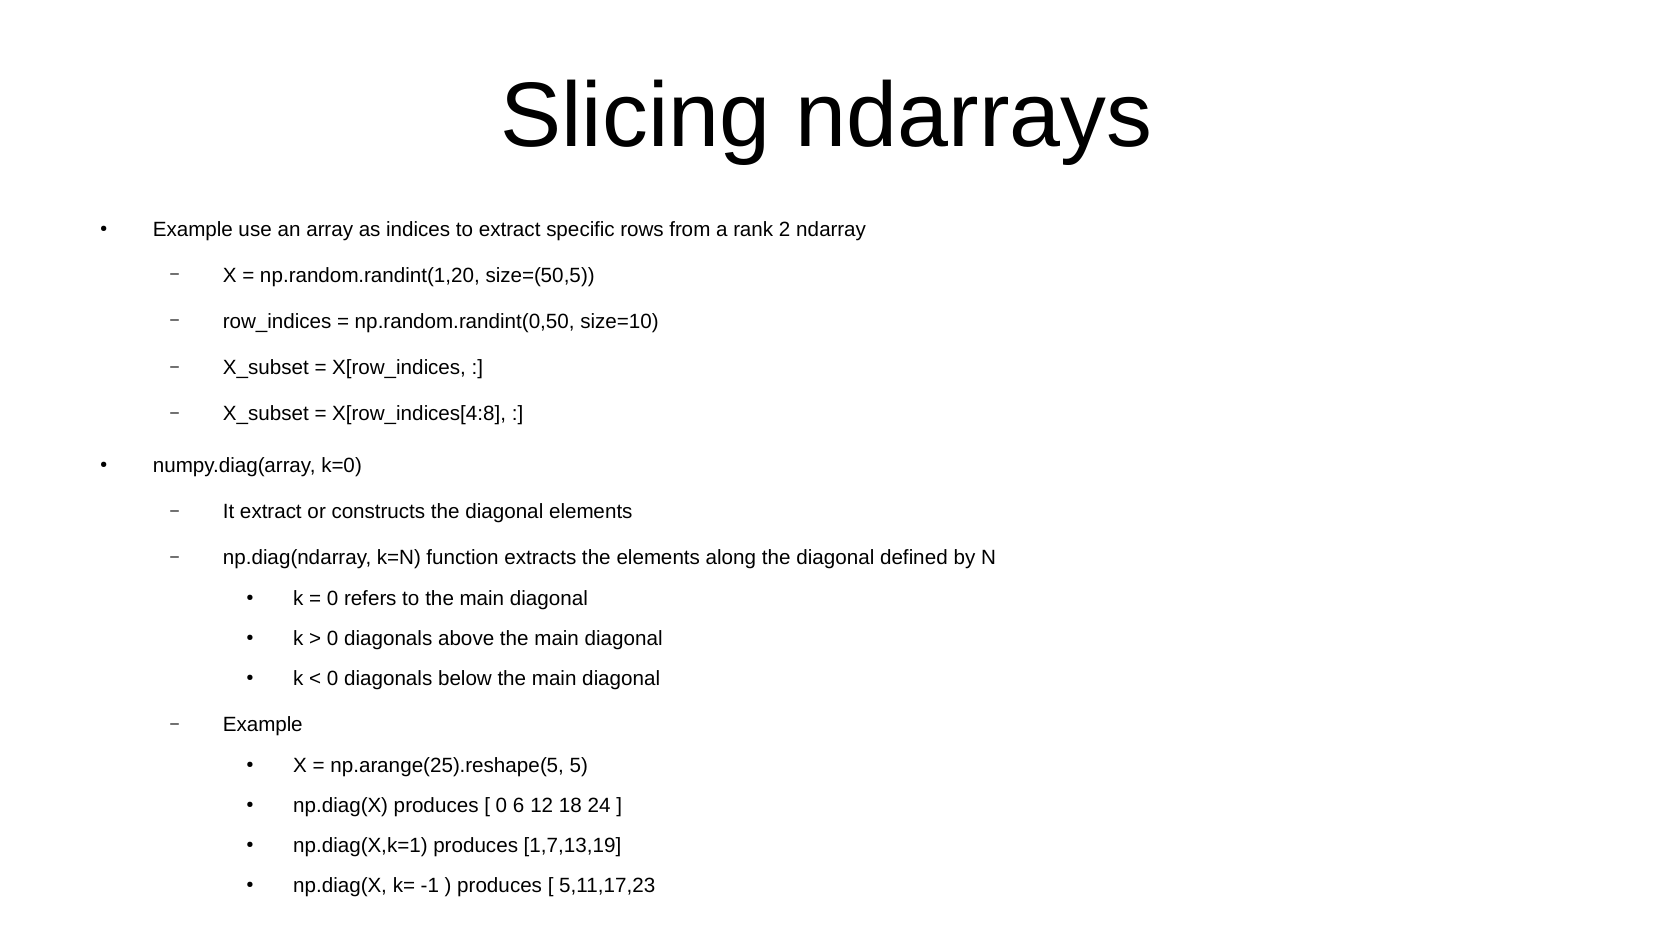

# Slicing ndarrays
Example use an array as indices to extract specific rows from a rank 2 ndarray
X = np.random.randint(1,20, size=(50,5))
row_indices = np.random.randint(0,50, size=10)
X_subset = X[row_indices, :]
X_subset = X[row_indices[4:8], :]
numpy.diag(array, k=0)
It extract or constructs the diagonal elements
np.diag(ndarray, k=N) function extracts the elements along the diagonal defined by N
k = 0 refers to the main diagonal
k > 0 diagonals above the main diagonal
k < 0 diagonals below the main diagonal
Example
X = np.arange(25).reshape(5, 5)
np.diag(X) produces [ 0 6 12 18 24 ]
np.diag(X,k=1) produces [1,7,13,19]
np.diag(X, k= -1 ) produces [ 5,11,17,23